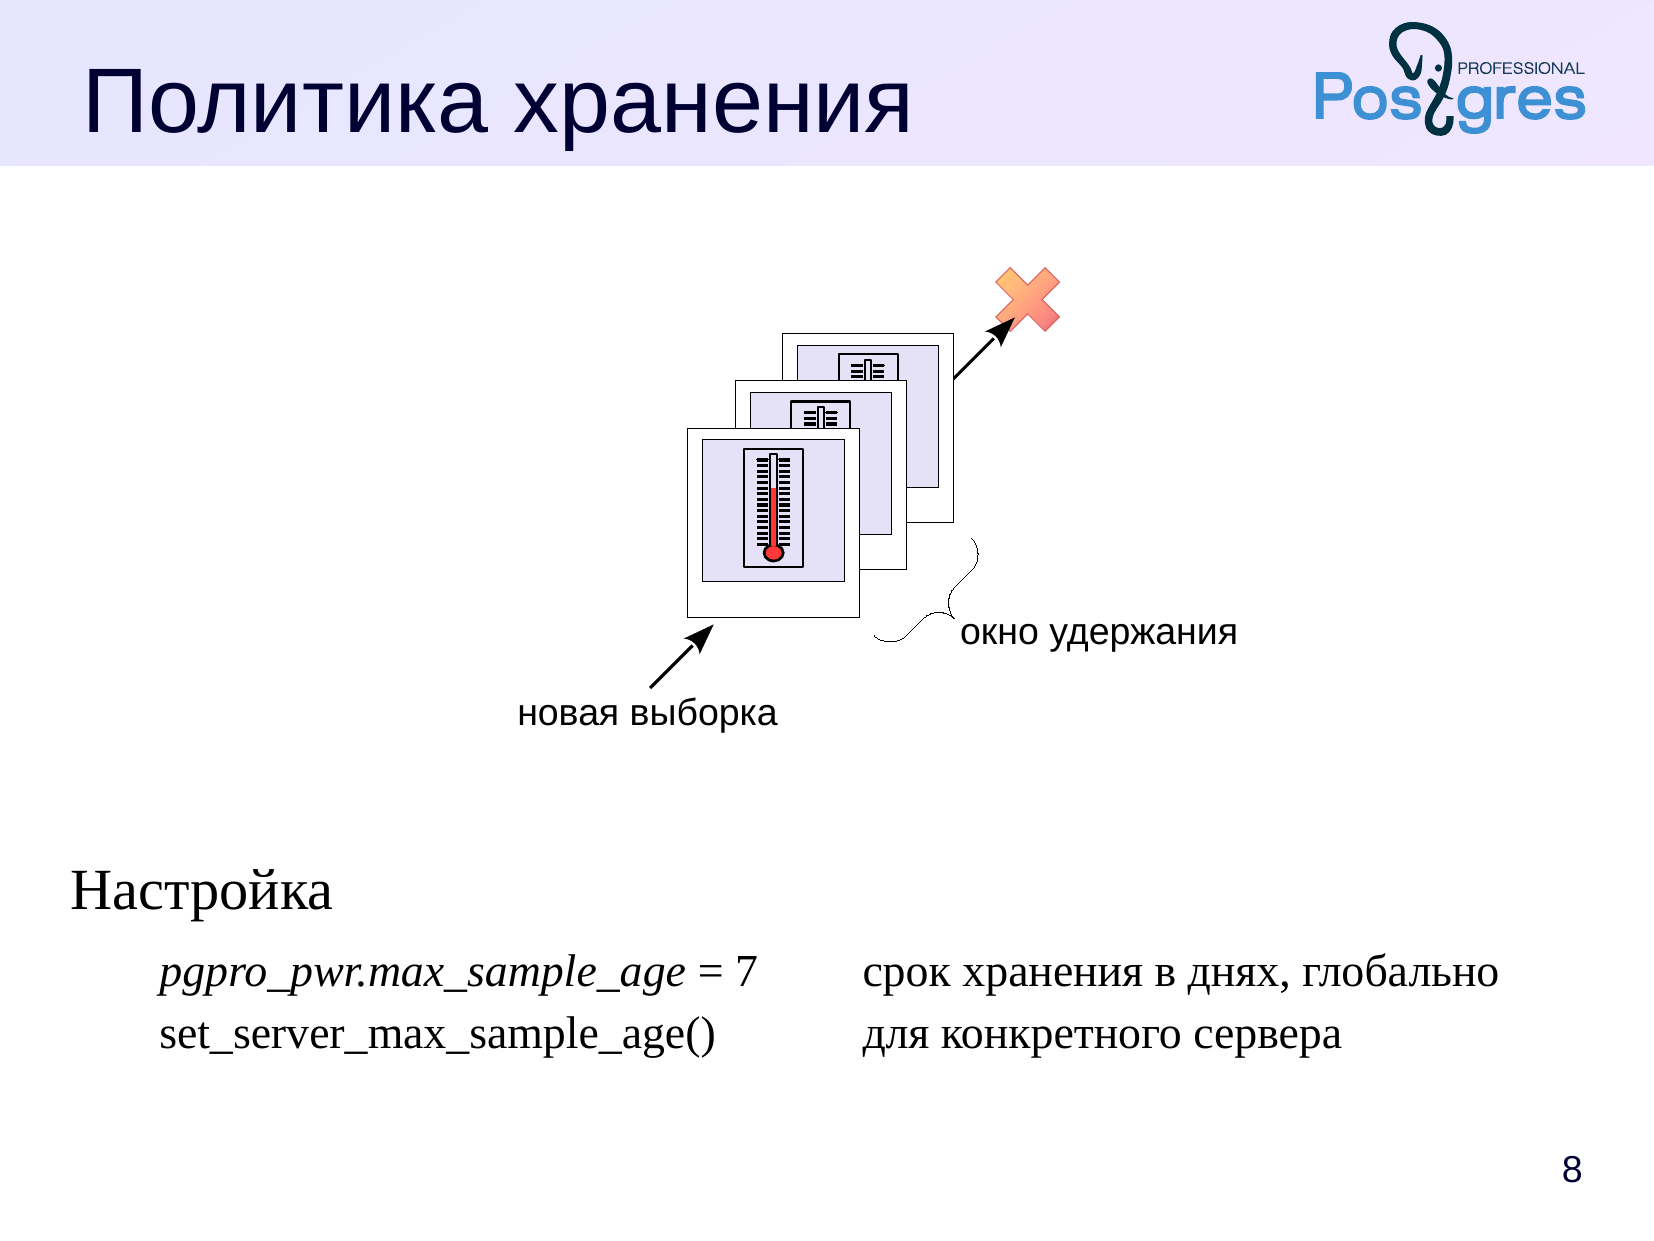

# Политика хранения
окно удержания
новая выборка
Настройка
pgpro_pwr.max_sample_age = 7	срок хранения в днях, глобально
set_server_max_sample_age()	для конкретного сервера